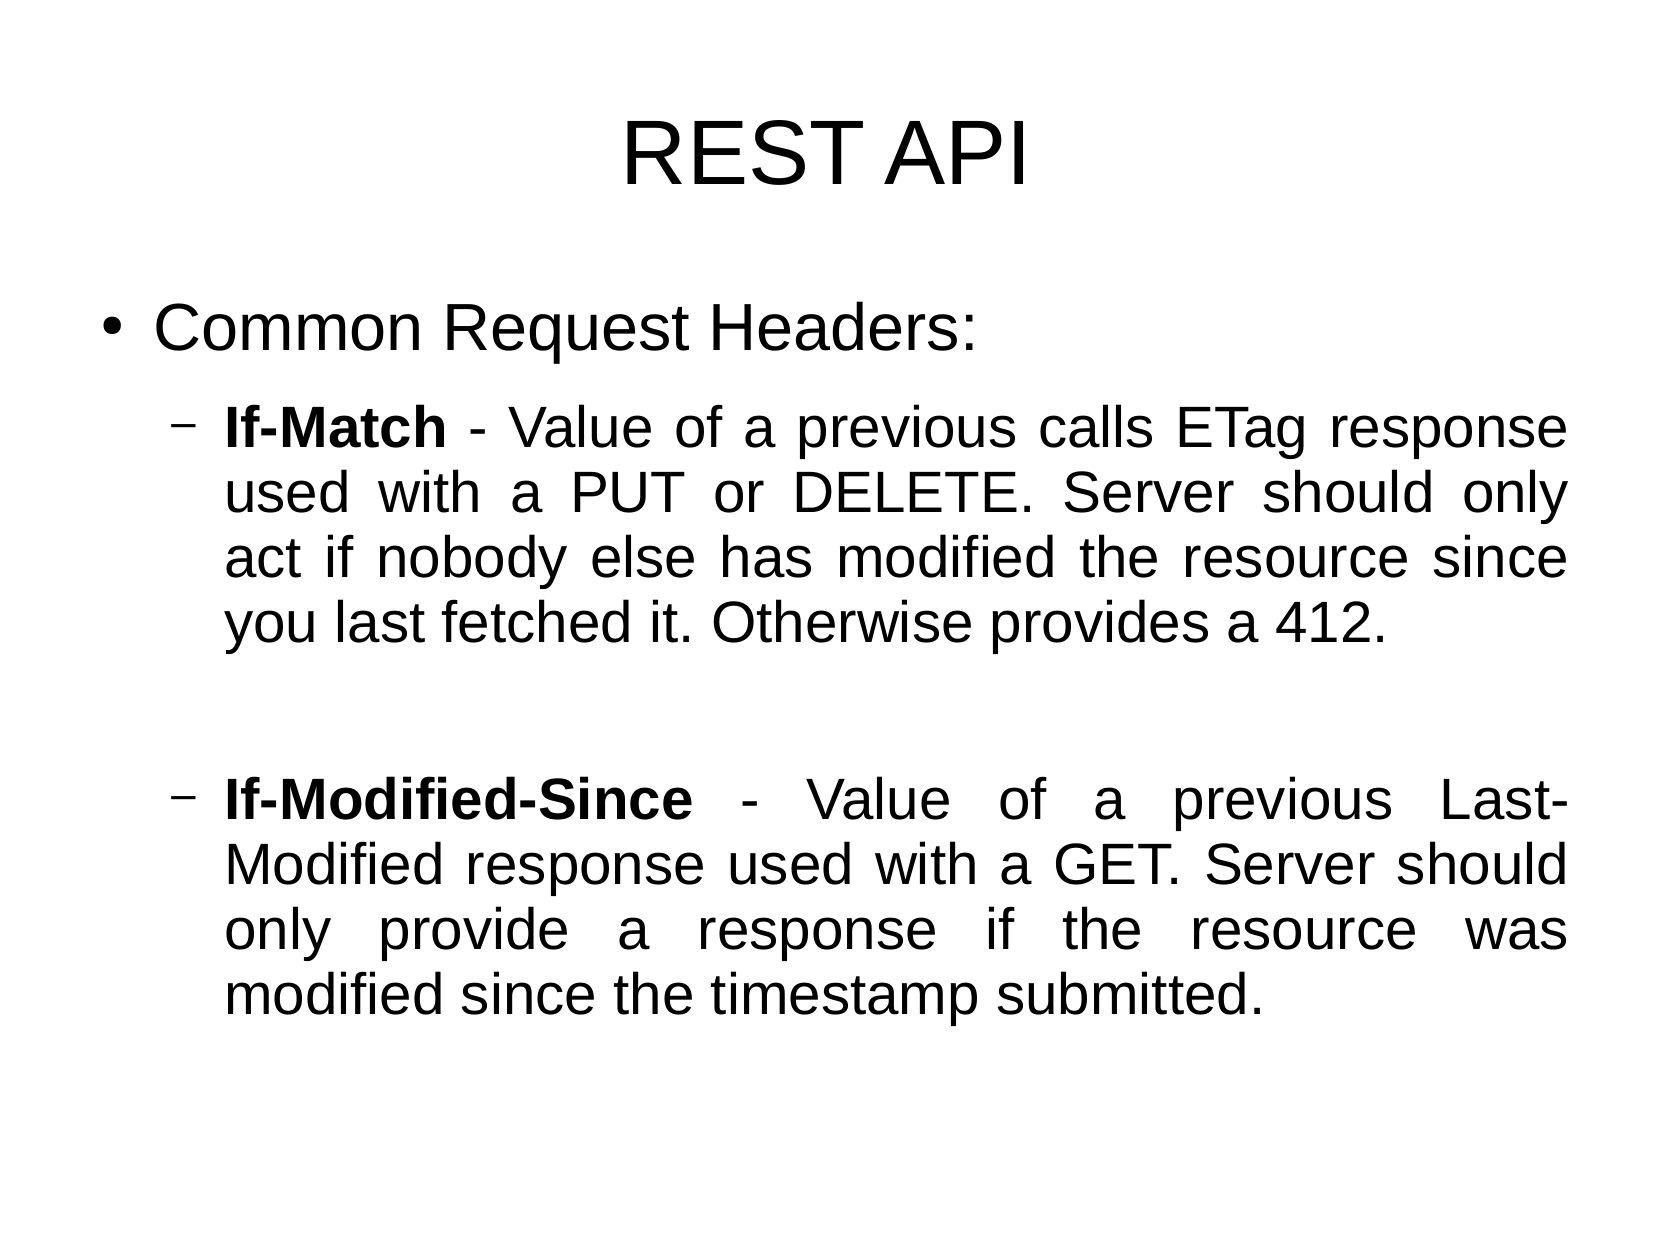

# REST API
Common Request Headers:
If-Match - Value of a previous calls ETag response used with a PUT or DELETE. Server should only act if nobody else has modified the resource since you last fetched it. Otherwise provides a 412.
If-Modified-Since - Value of a previous Last-Modified response used with a GET. Server should only provide a response if the resource was modified since the timestamp submitted.